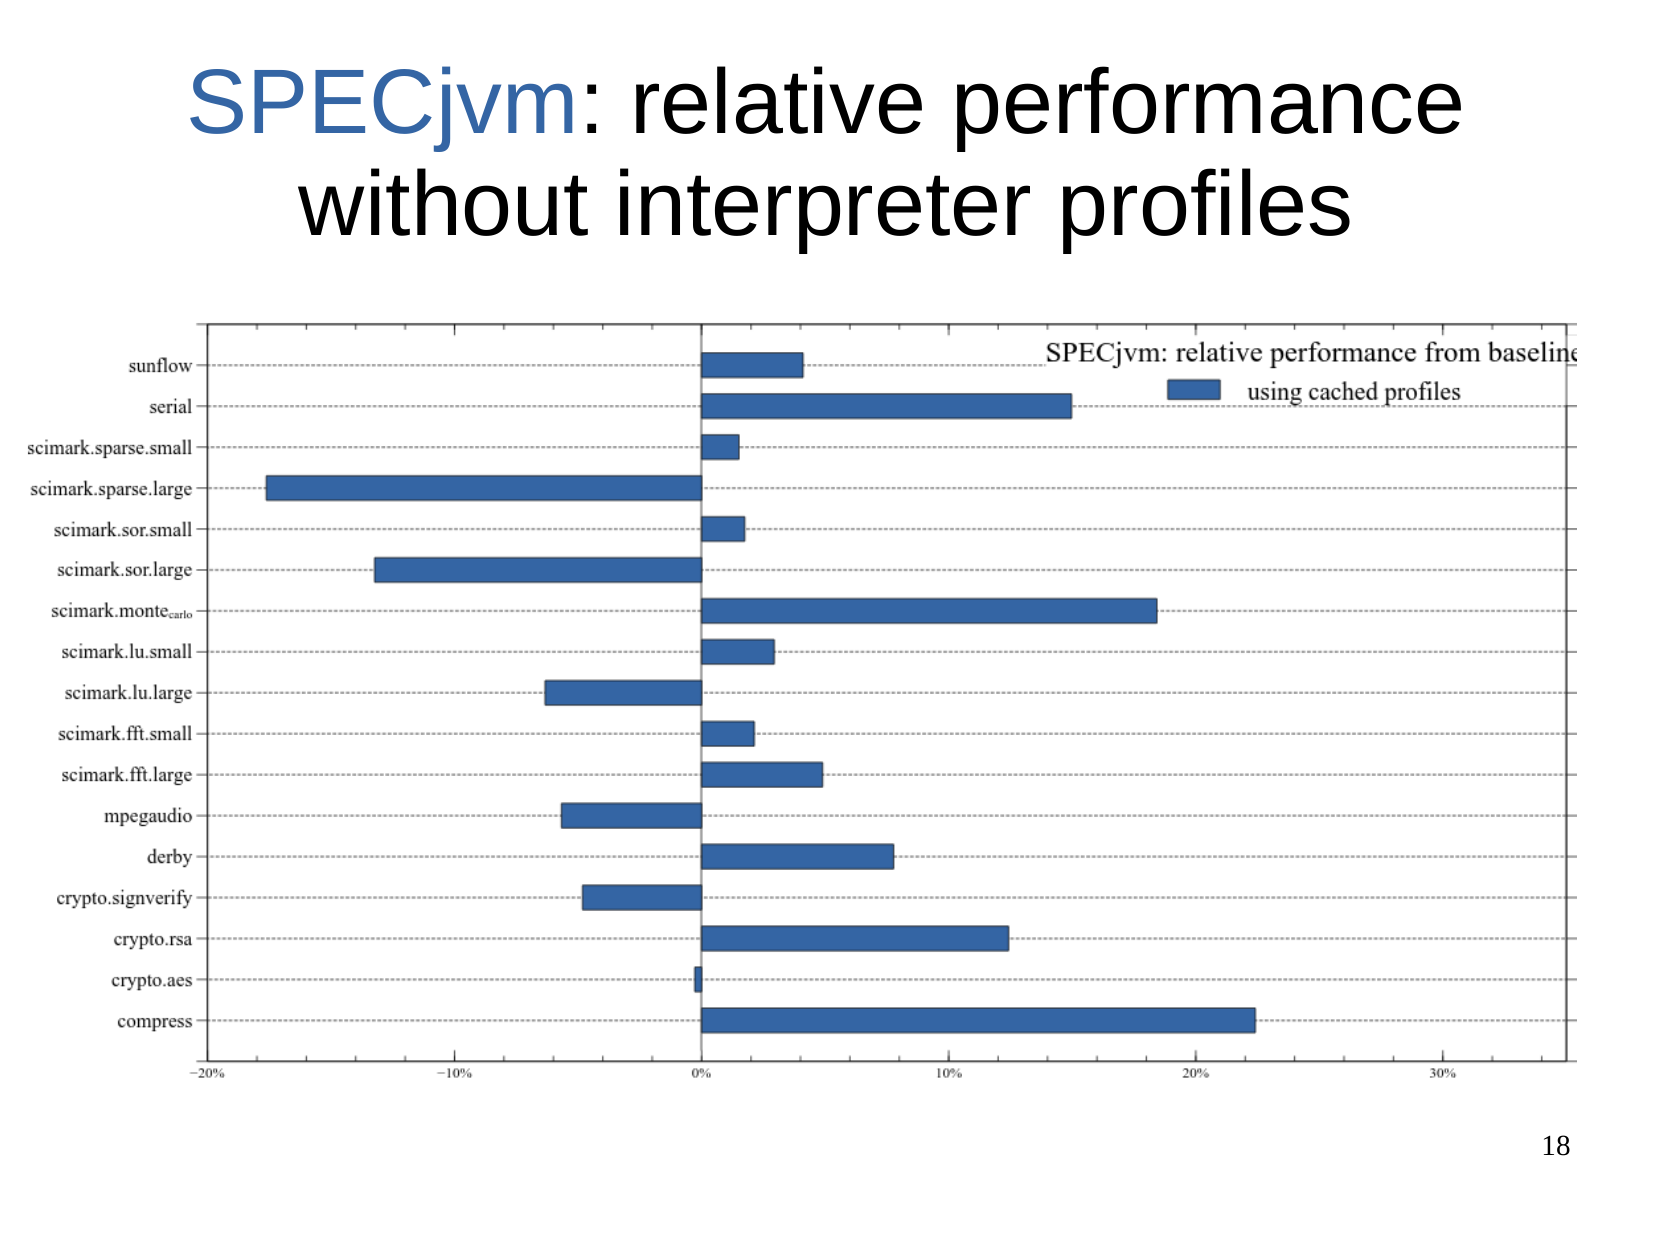

# SPECjvm: relative performance without interpreter profiles
18